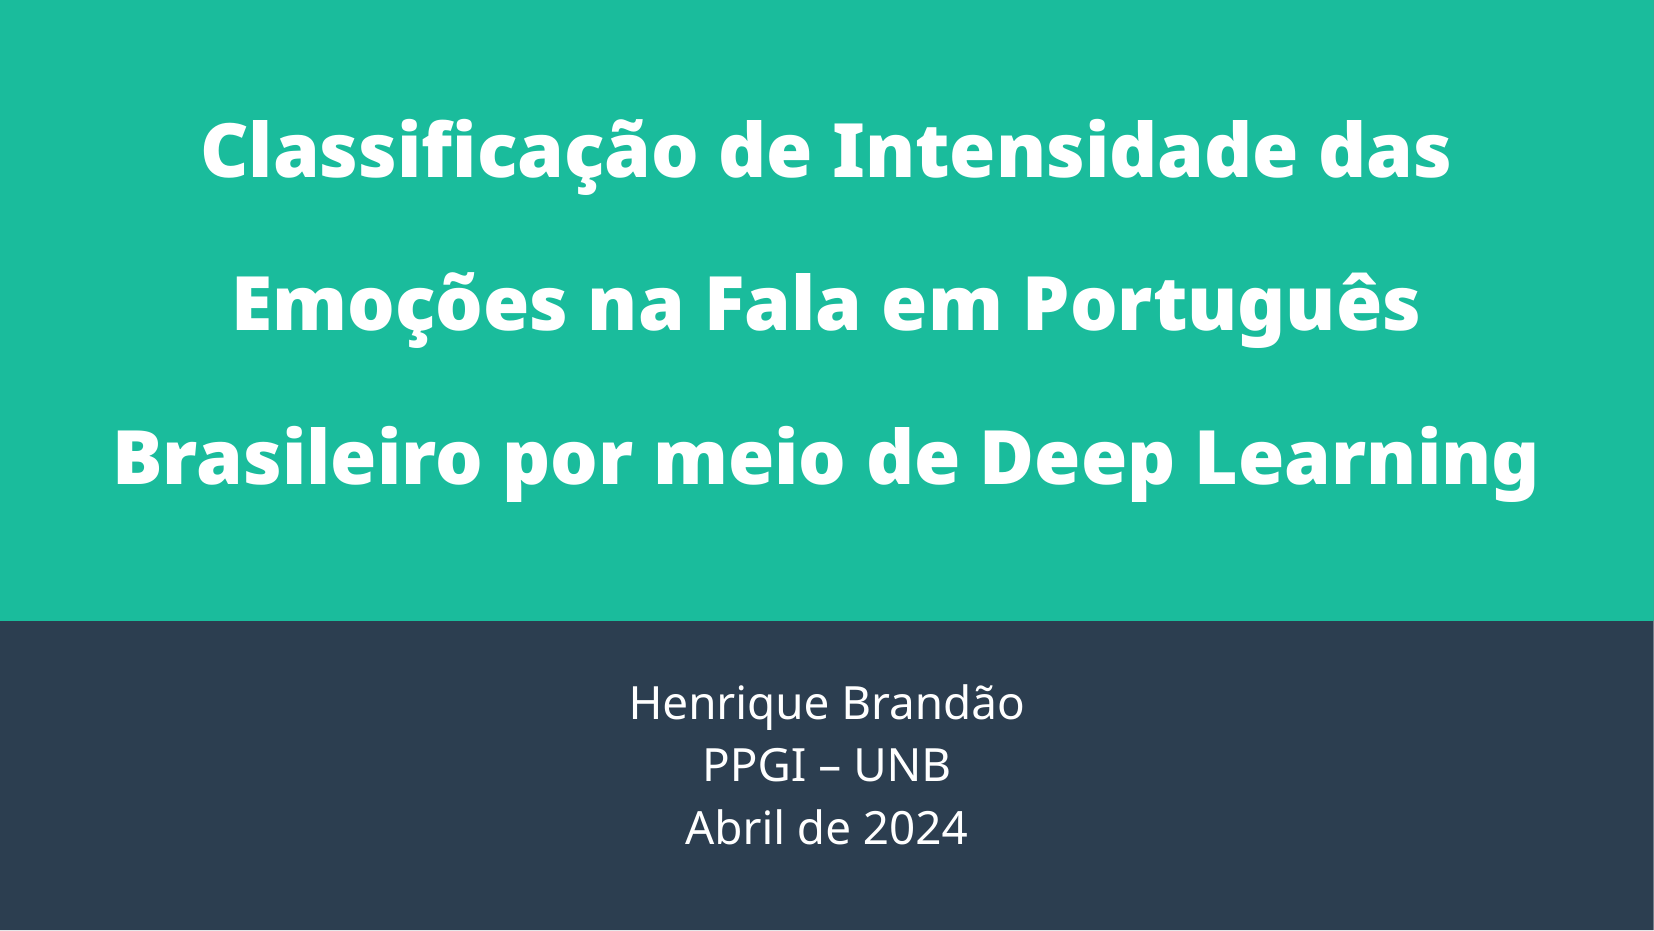

# Classificação de Intensidade das Emoções na Fala em Português Brasileiro por meio de Deep Learning
Henrique Brandão
PPGI – UNB
Abril de 2024